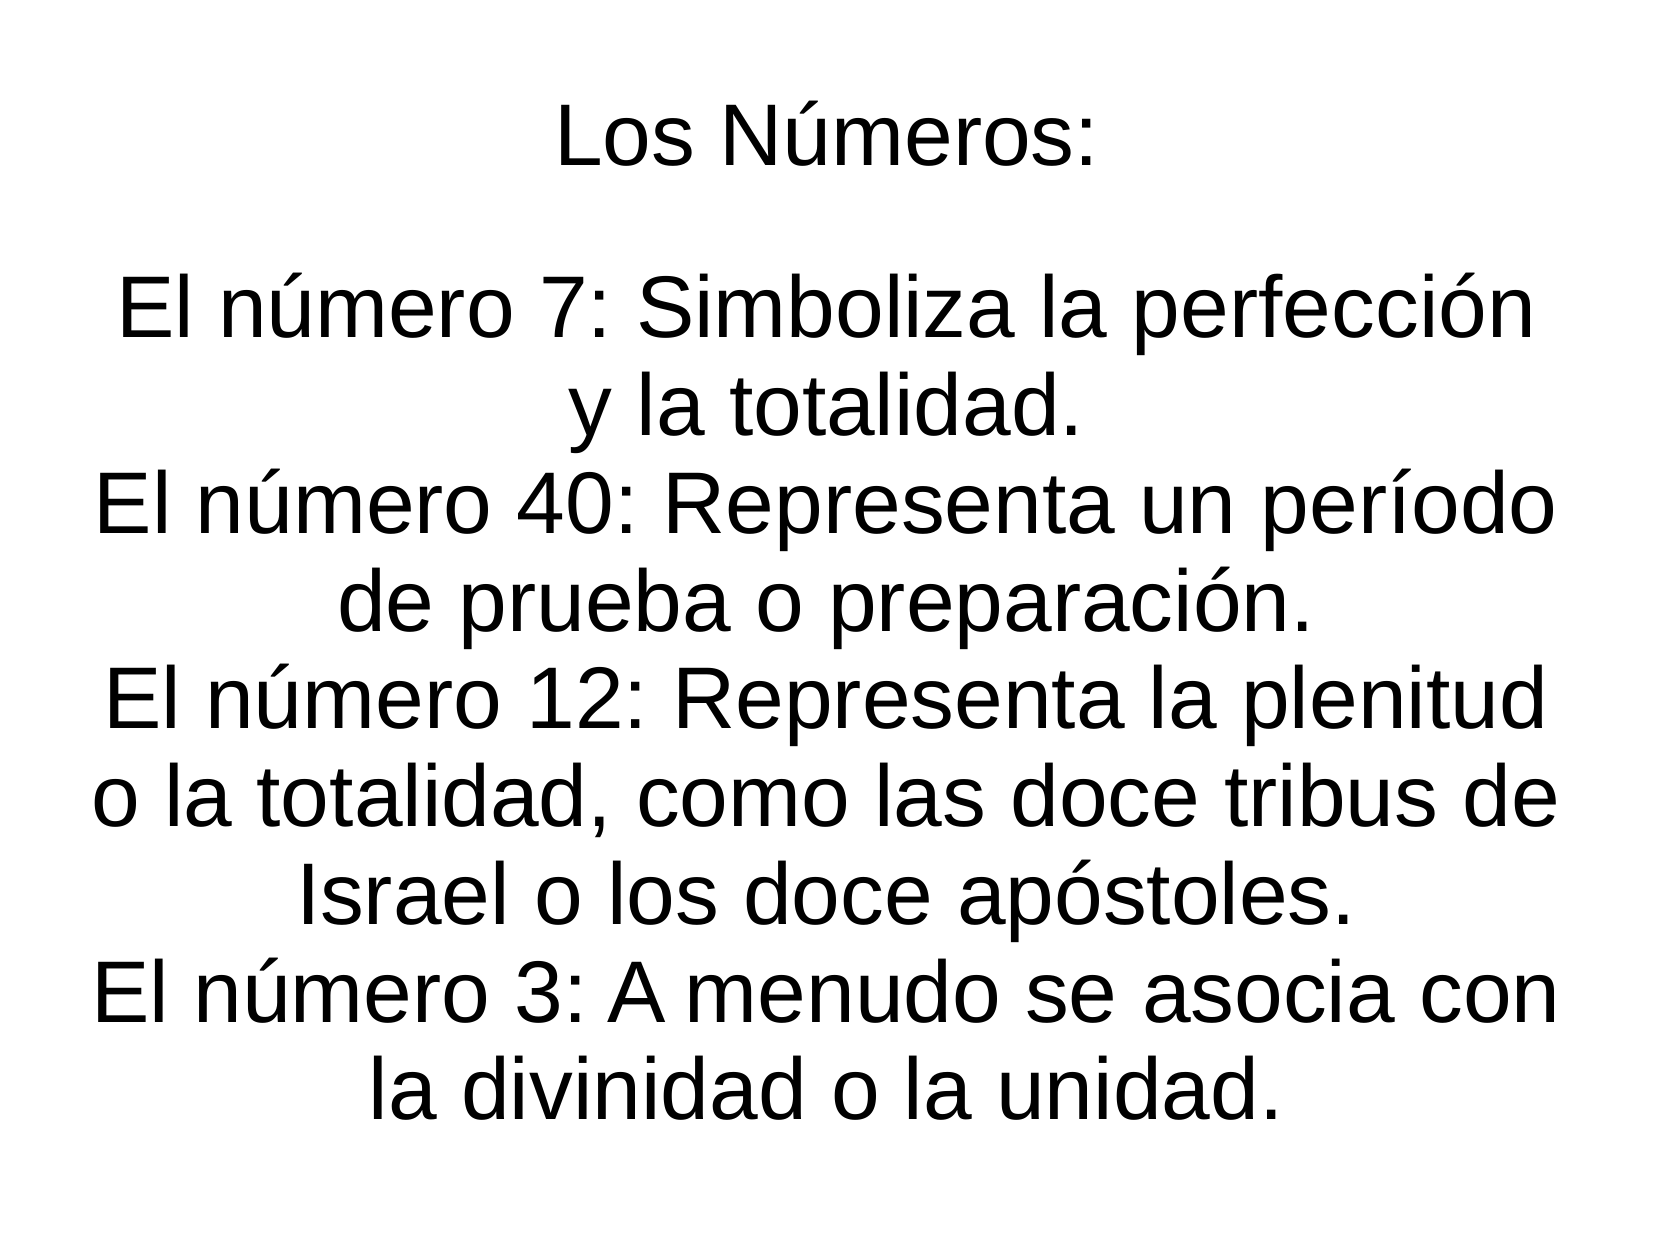

# Los Números:
El número 7: Simboliza la perfección y la totalidad.
El número 40: Representa un período de prueba o preparación.
El número 12: Representa la plenitud o la totalidad, como las doce tribus de Israel o los doce apóstoles.
El número 3: A menudo se asocia con la divinidad o la unidad.